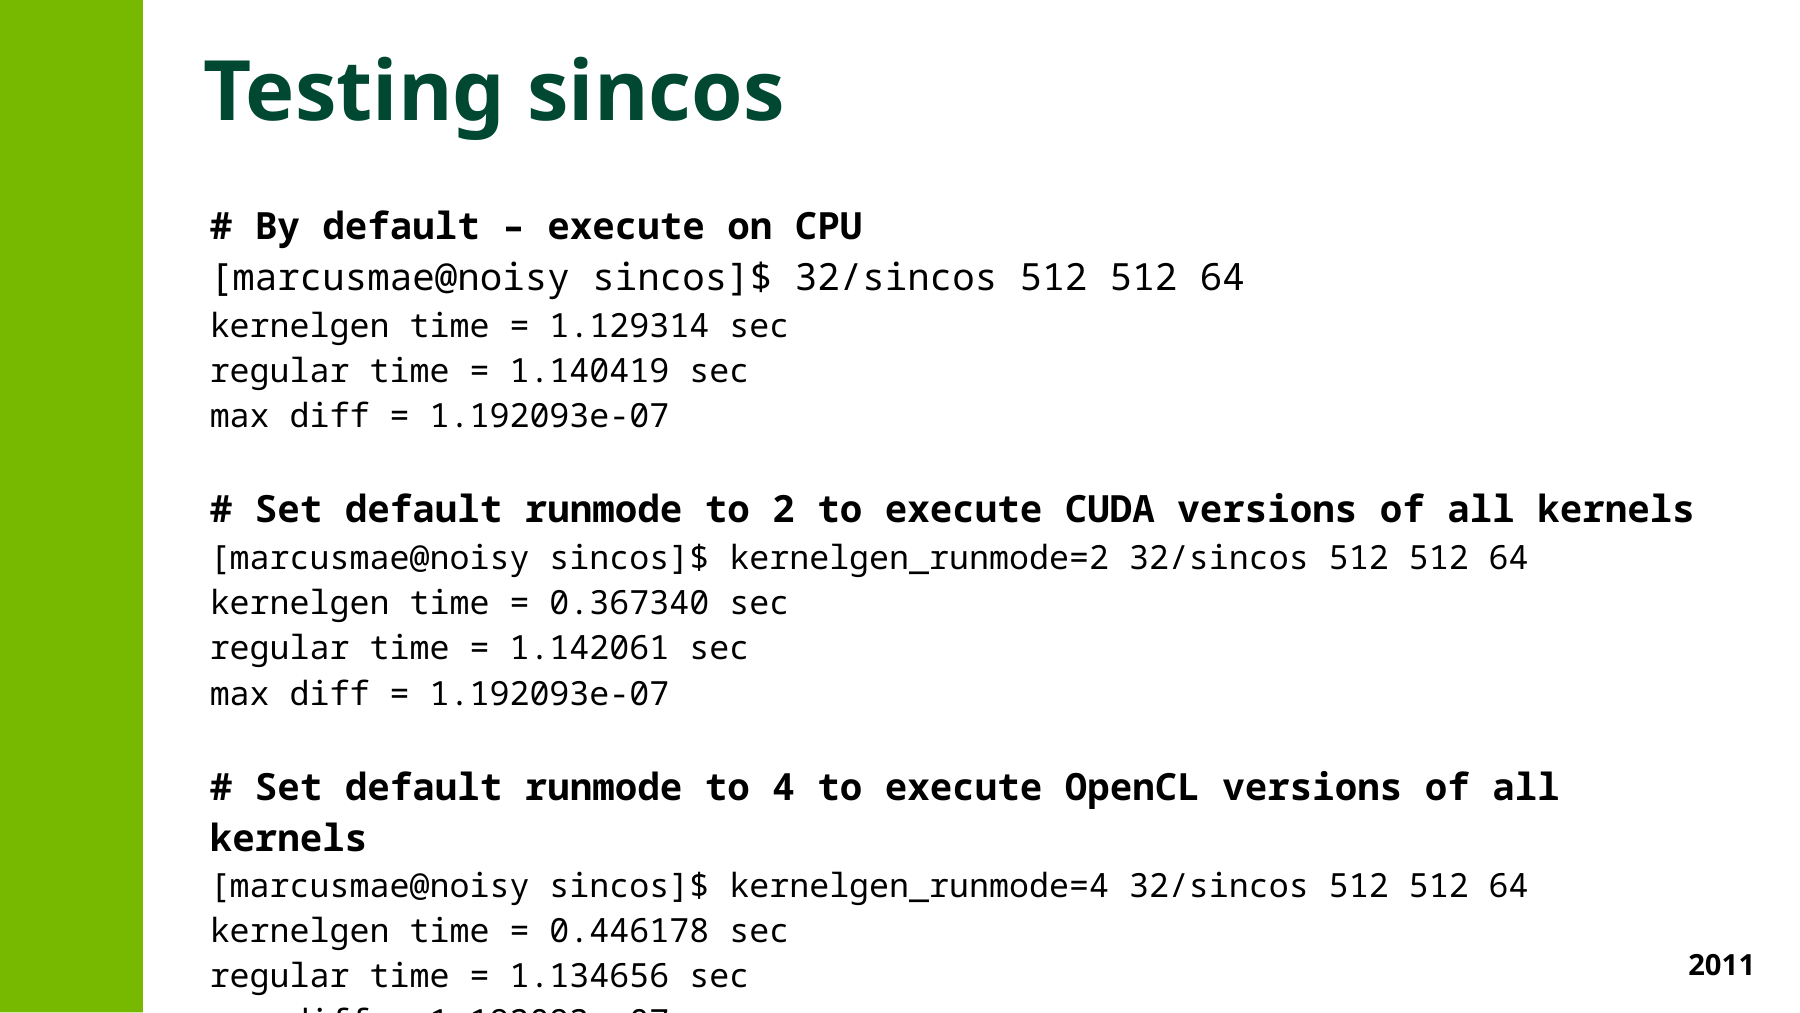

# Testing sincos
# By default – execute on CPU
[marcusmae@noisy sincos]$ 32/sincos 512 512 64
kernelgen time = 1.129314 sec
regular time = 1.140419 sec
max diff = 1.192093e-07
# Set default runmode to 2 to execute CUDA versions of all kernels
[marcusmae@noisy sincos]$ kernelgen_runmode=2 32/sincos 512 512 64
kernelgen time = 0.367340 sec
regular time = 1.142061 sec
max diff = 1.192093e-07
# Set default runmode to 4 to execute OpenCL versions of all kernels
[marcusmae@noisy sincos]$ kernelgen_runmode=4 32/sincos 512 512 64
kernelgen time = 0.446178 sec
regular time = 1.134656 sec
max diff = 1.192093e-07